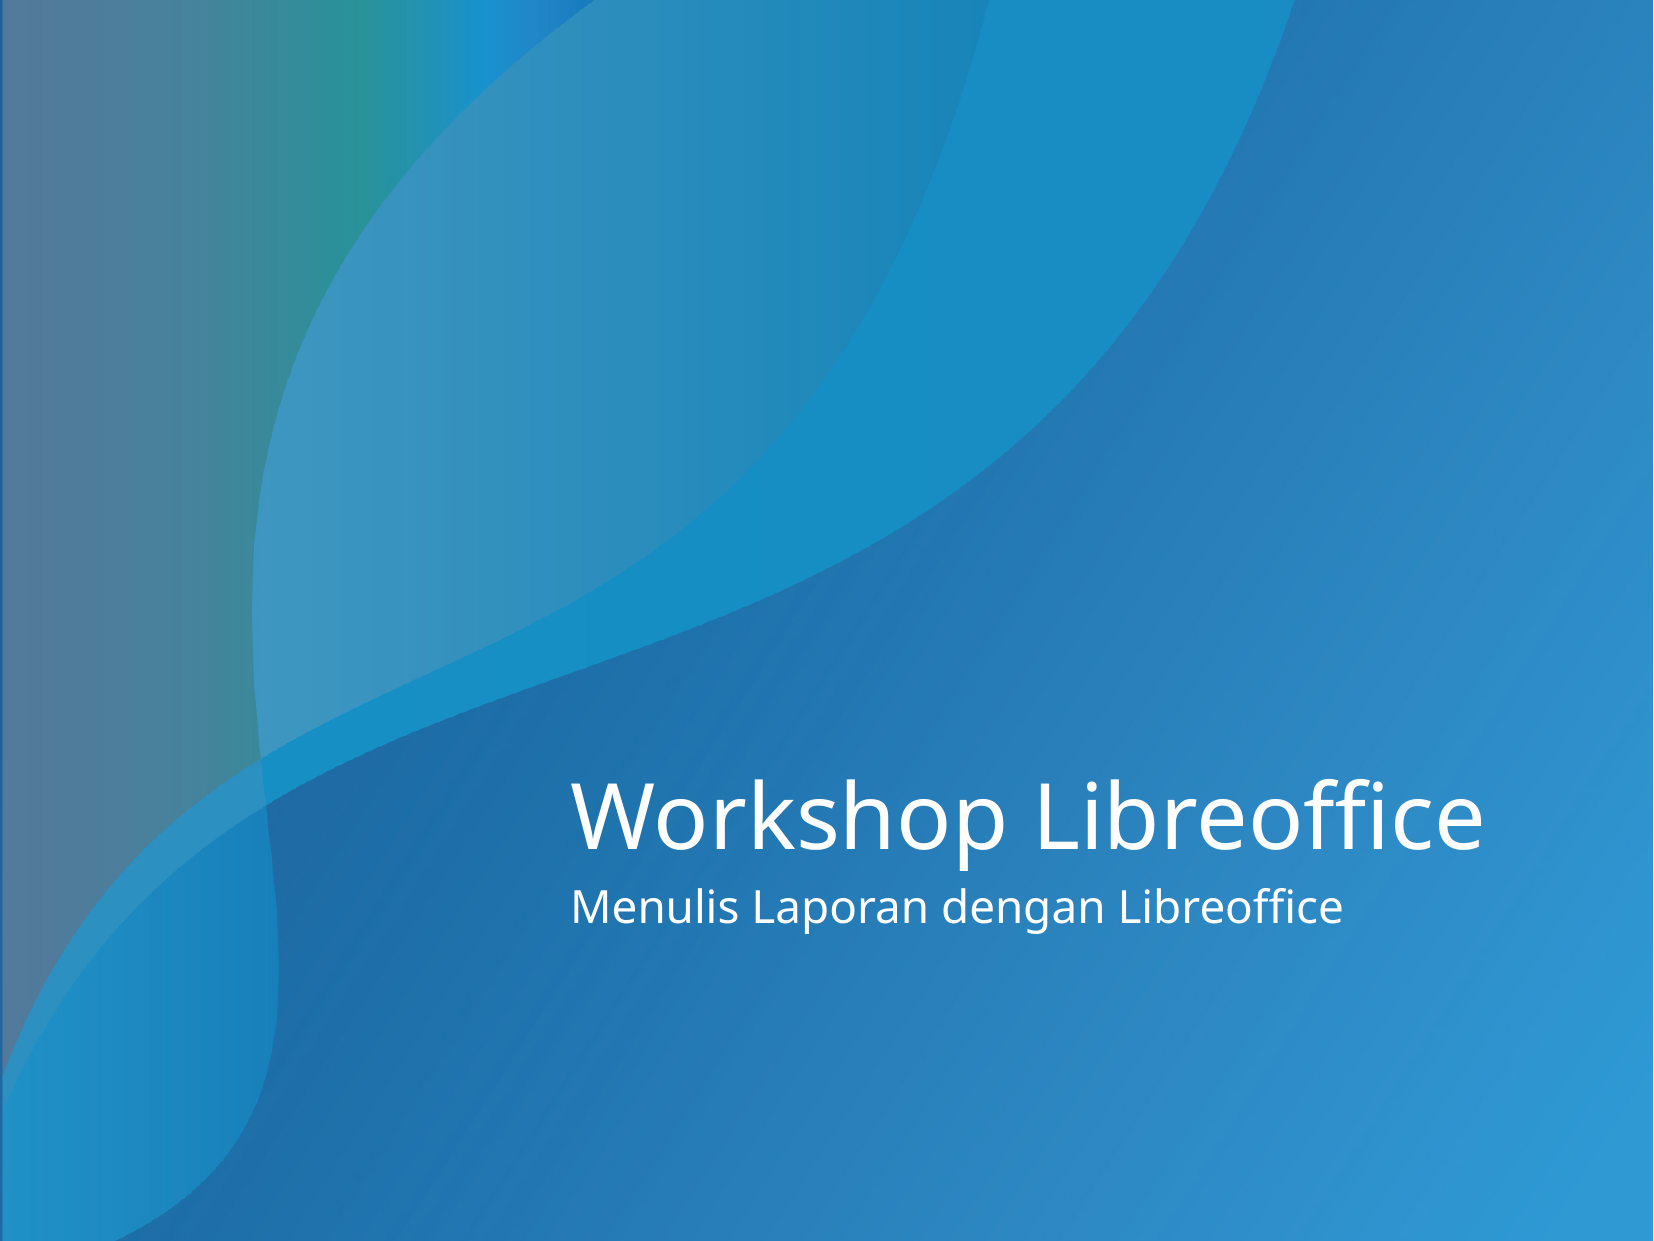

# Workshop Libreoffice
Menulis Laporan dengan Libreoffice